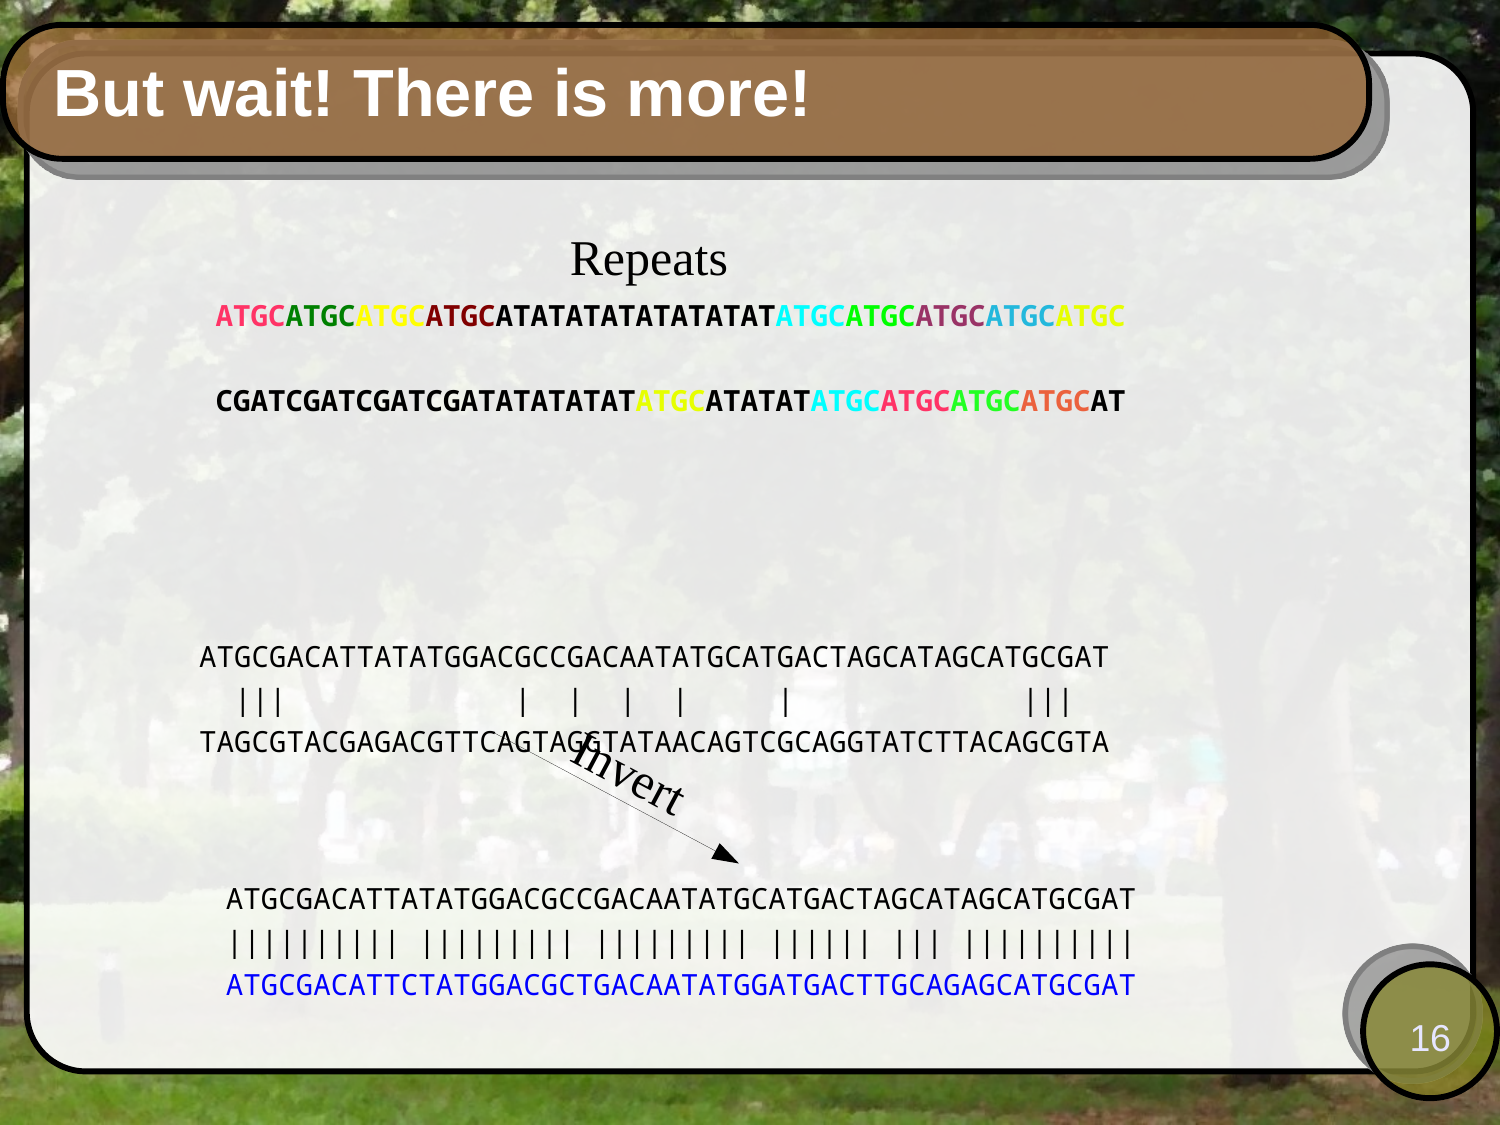

# But wait! There is more!
Repeats
ATGCATGCATGCATGCATATATATATATATATATGCATGCATGCATGCATGC
CGATCGATCGATCGATATATATATATGCATATATATGCATGCATGCATGCAT
ATGCGACATTATATGGACGCCGACAATATGCATGACTAGCATAGCATGCGAT
 ||| | | | | | |||
TAGCGTACGAGACGTTCAGTAGGTATAACAGTCGCAGGTATCTTACAGCGTA
Invert
ATGCGACATTATATGGACGCCGACAATATGCATGACTAGCATAGCATGCGAT
|||||||||| ||||||||| ||||||||| |||||| ||| ||||||||||
ATGCGACATTCTATGGACGCTGACAATATGGATGACTTGCAGAGCATGCGAT
16